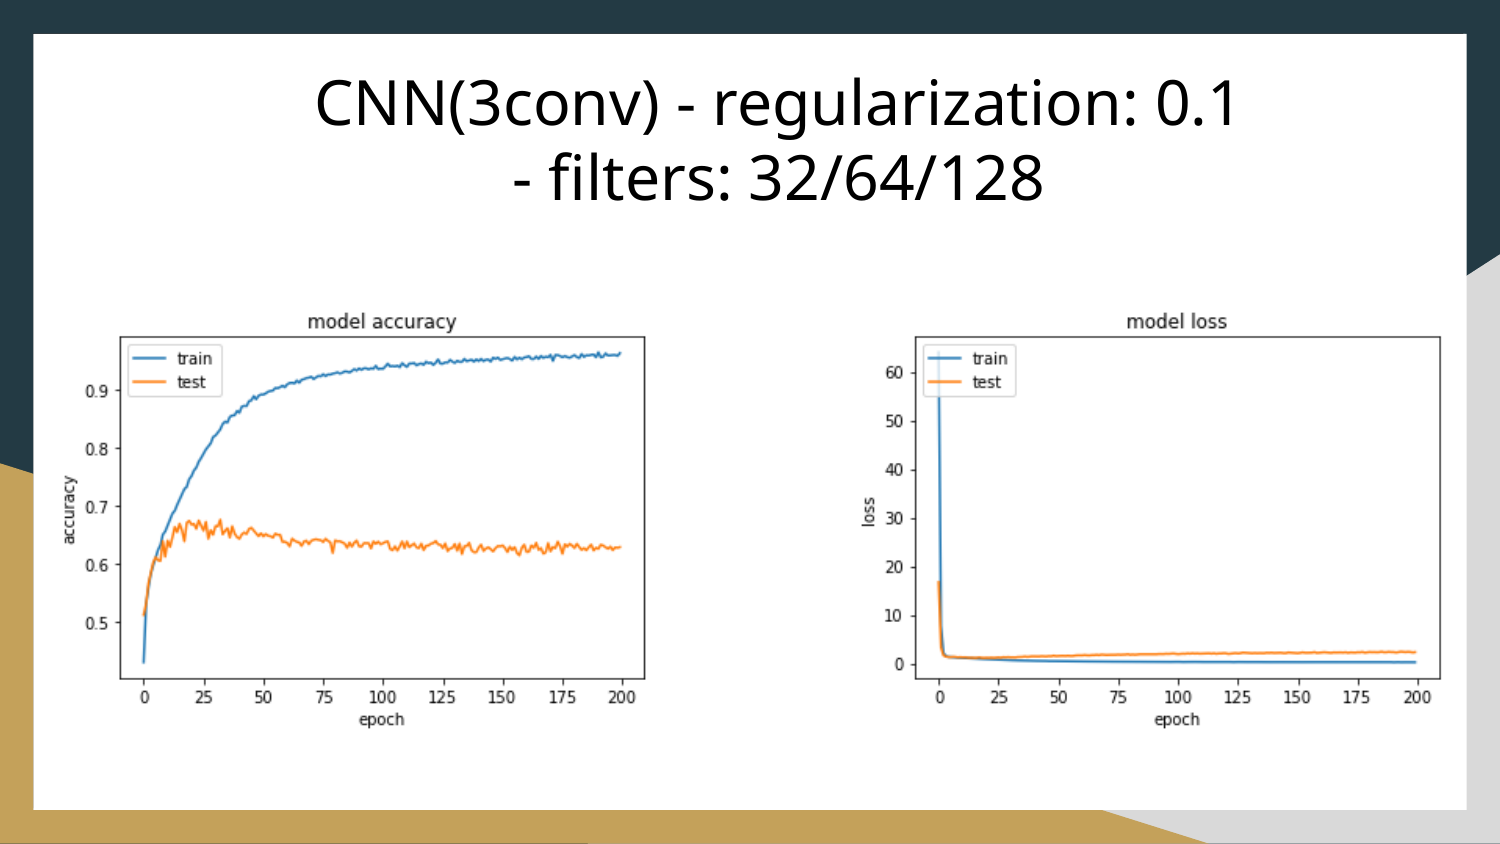

# CNN(3conv) - regularization: 0.1 - filters: 32/64/128